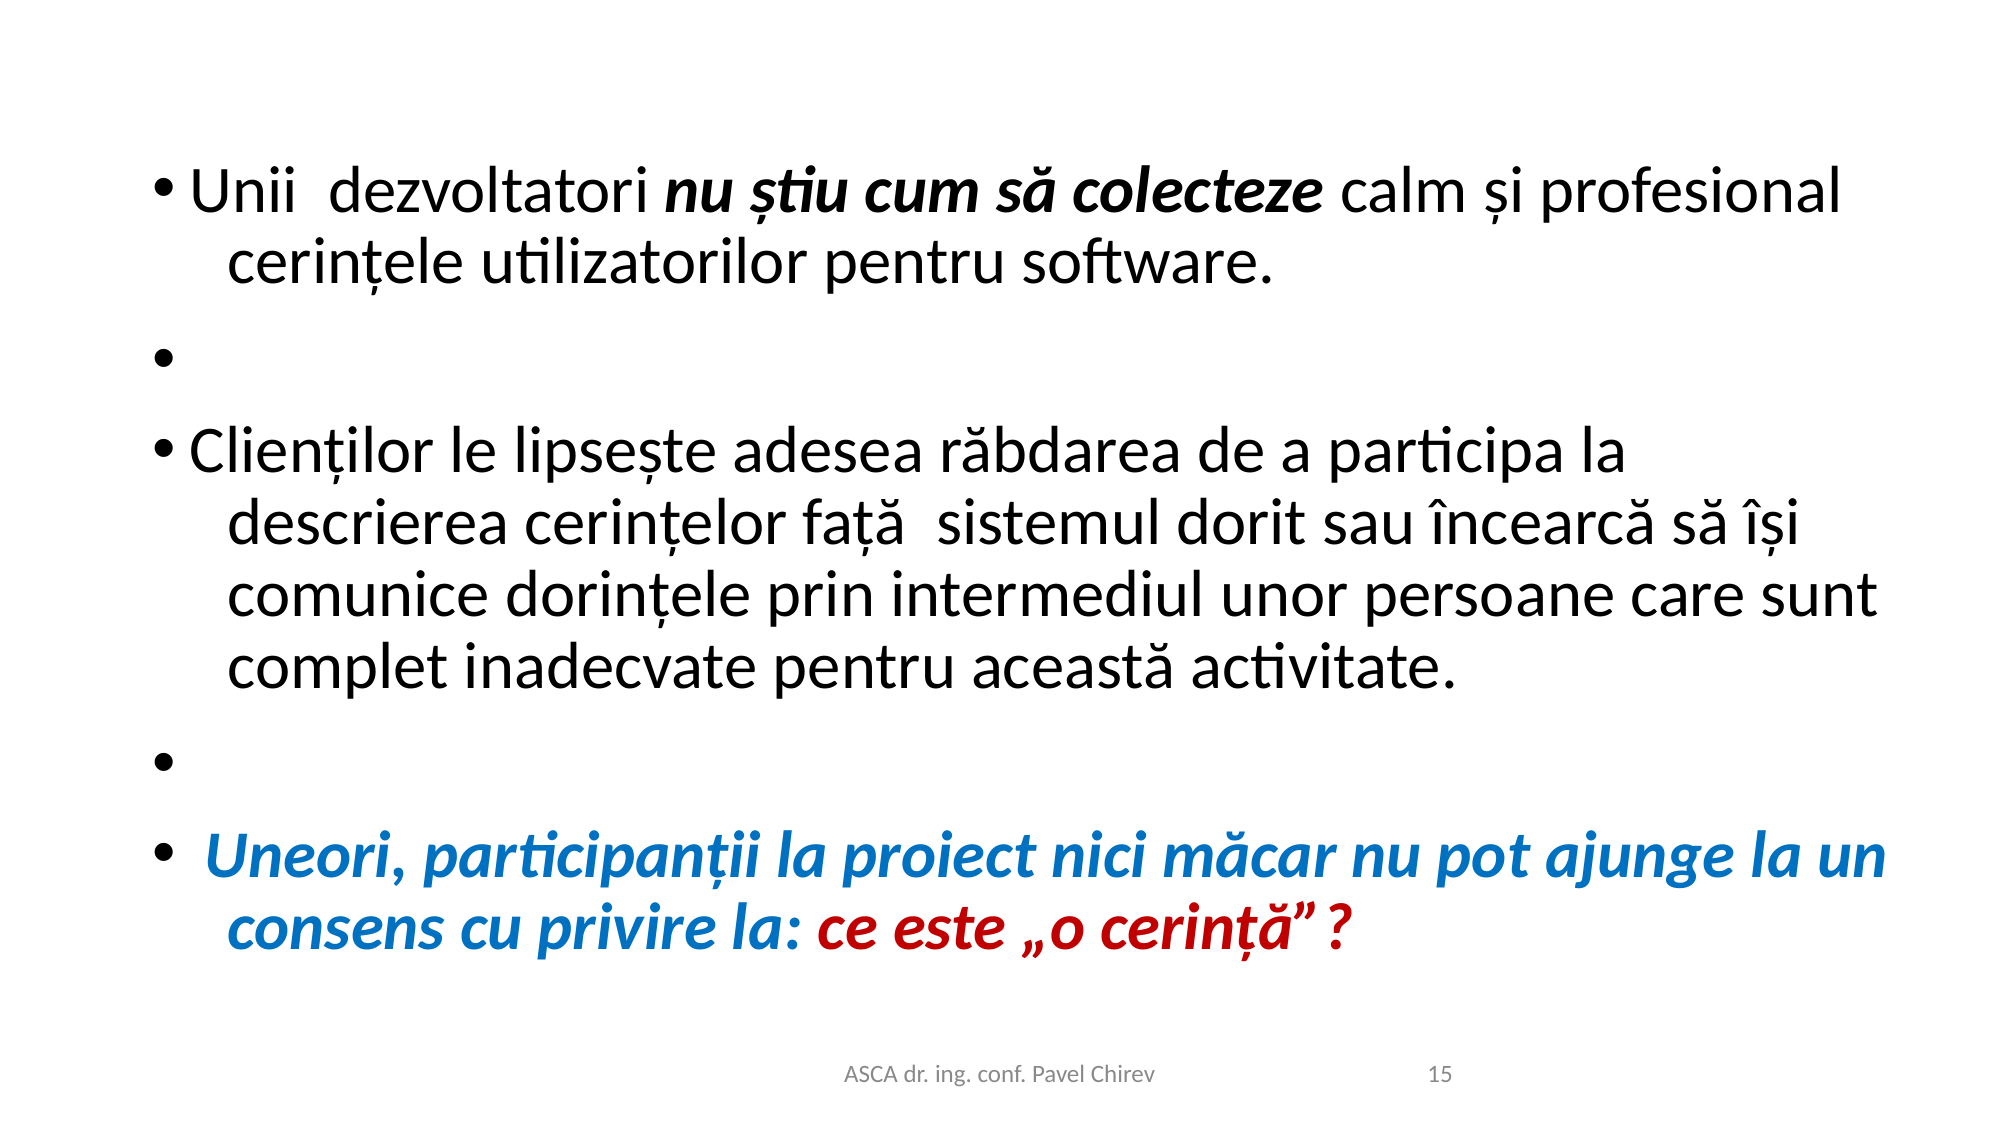

# Unii dezvoltatori nu știu cum să colecteze calm și profesional cerințele utilizatorilor pentru software.
Clienților le lipsește adesea răbdarea de a participa la descrierea cerințelor față sistemul dorit sau încearcă să își comunice dorințele prin intermediul unor persoane care sunt complet inadecvate pentru această activitate.
 Uneori, participanții la proiect nici măcar nu pot ajunge la un consens cu privire la: ce este „o cerință”?
ASCA dr. ing. conf. Pavel Chirev
15